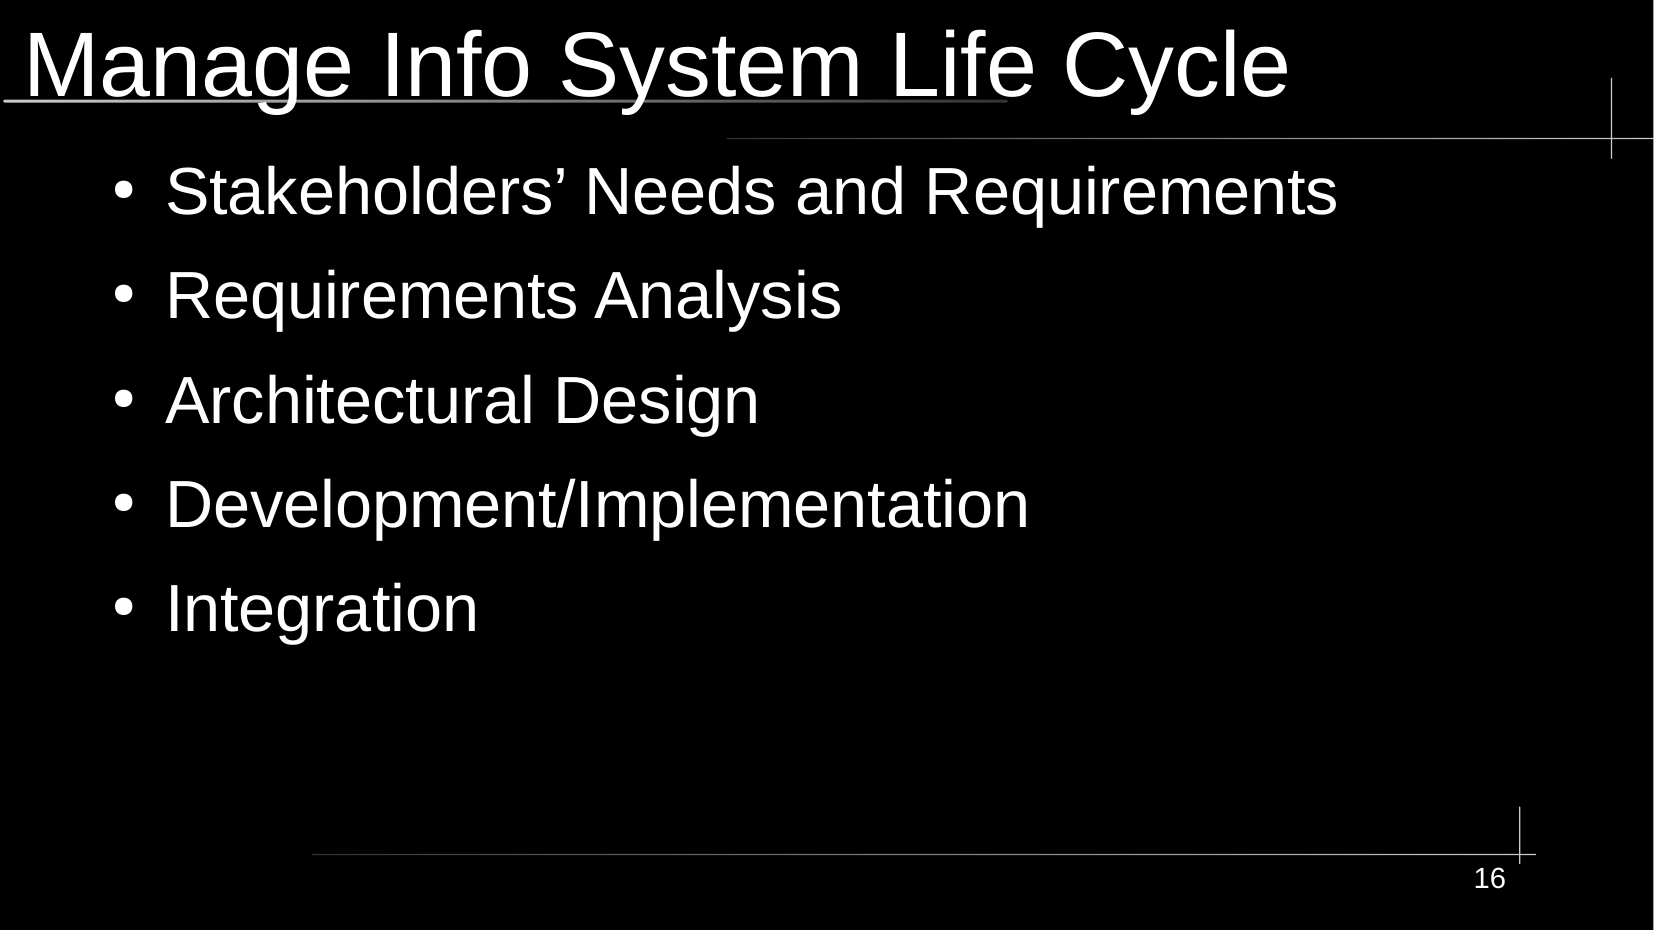

# Manage Info System Life Cycle
Stakeholders’ Needs and Requirements
Requirements Analysis
Architectural Design
Development/Implementation
Integration
16